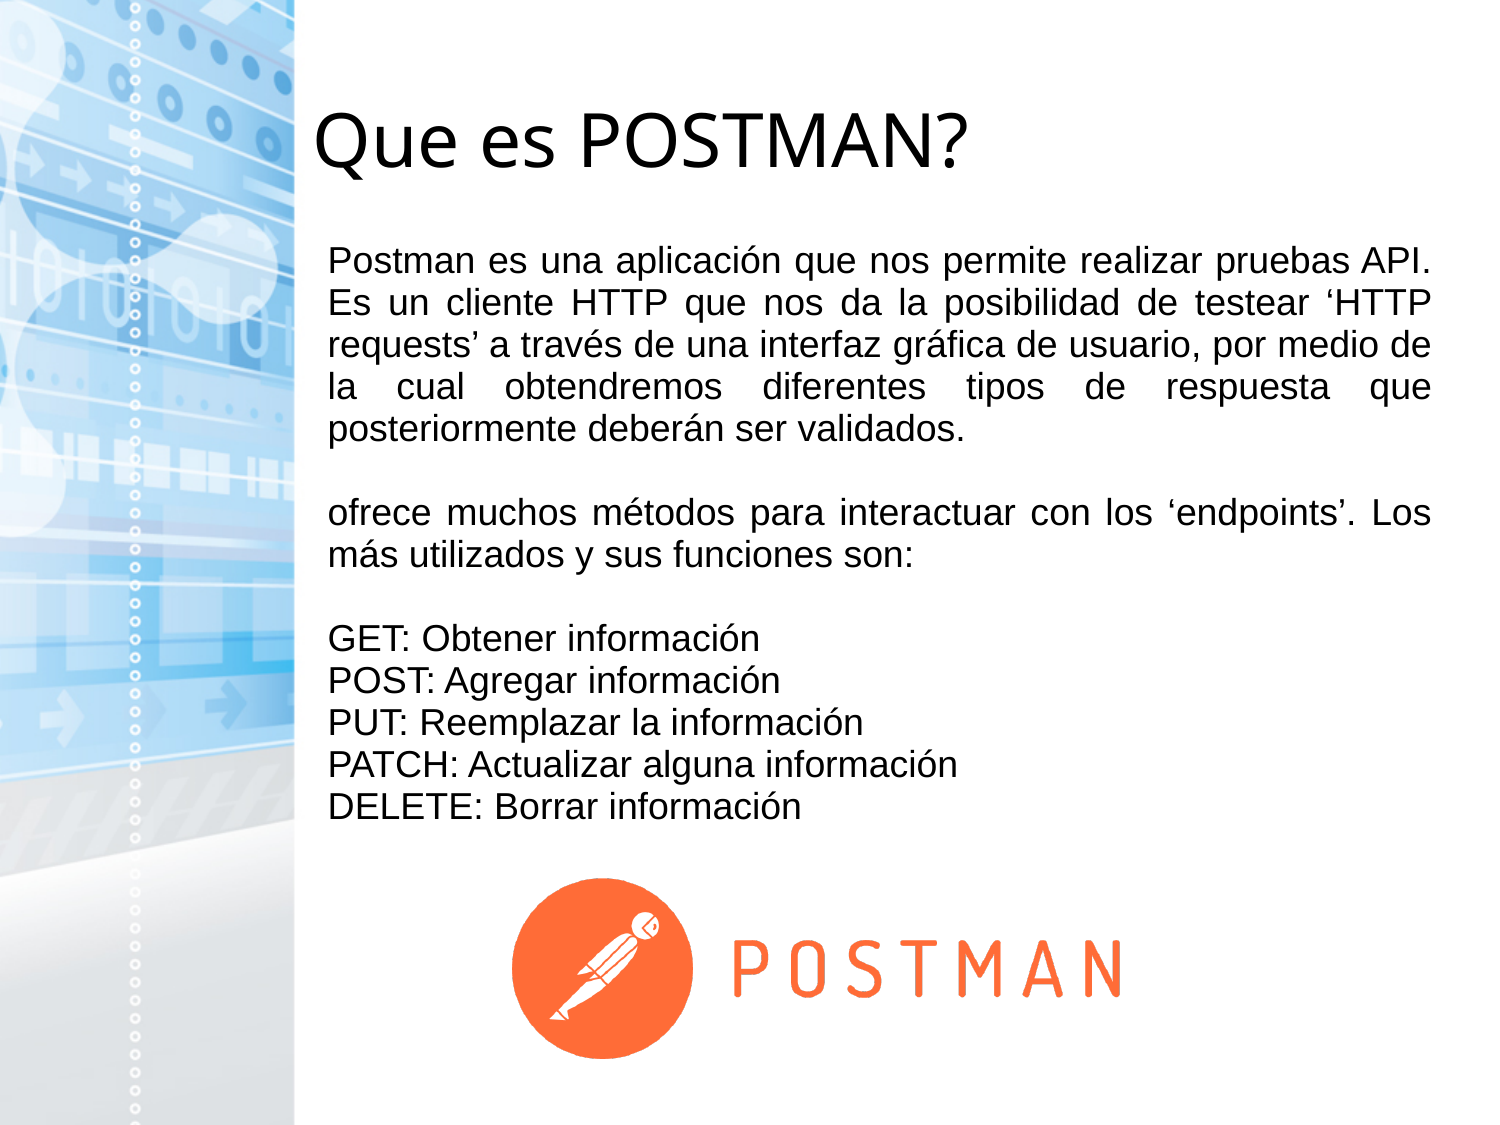

# Que es POSTMAN?
Postman es una aplicación que nos permite realizar pruebas API. Es un cliente HTTP que nos da la posibilidad de testear ‘HTTP requests’ a través de una interfaz gráfica de usuario, por medio de la cual obtendremos diferentes tipos de respuesta que posteriormente deberán ser validados.
ofrece muchos métodos para interactuar con los ‘endpoints’. Los más utilizados y sus funciones son:
GET: Obtener información
POST: Agregar información
PUT: Reemplazar la información
PATCH: Actualizar alguna información
DELETE: Borrar información